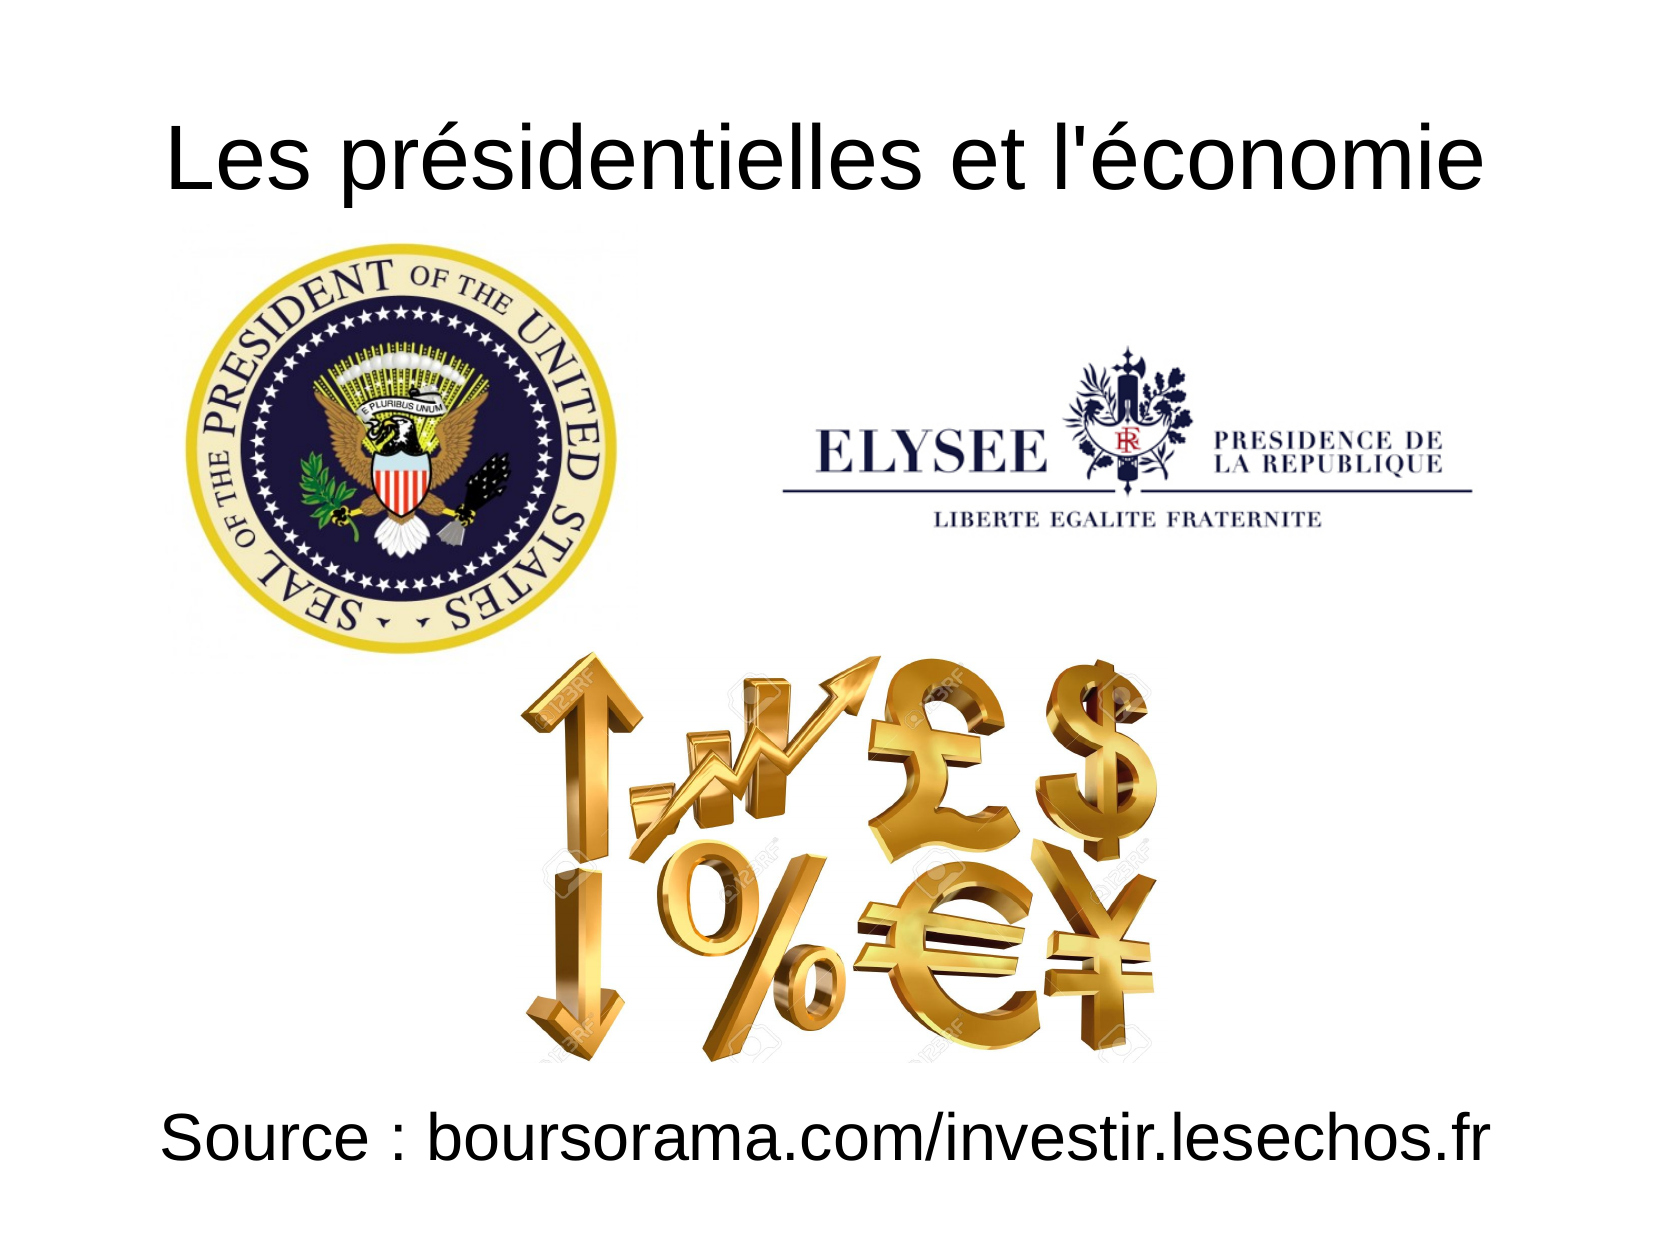

# Les présidentielles et l'économie
Source : boursorama.com/investir.lesechos.fr